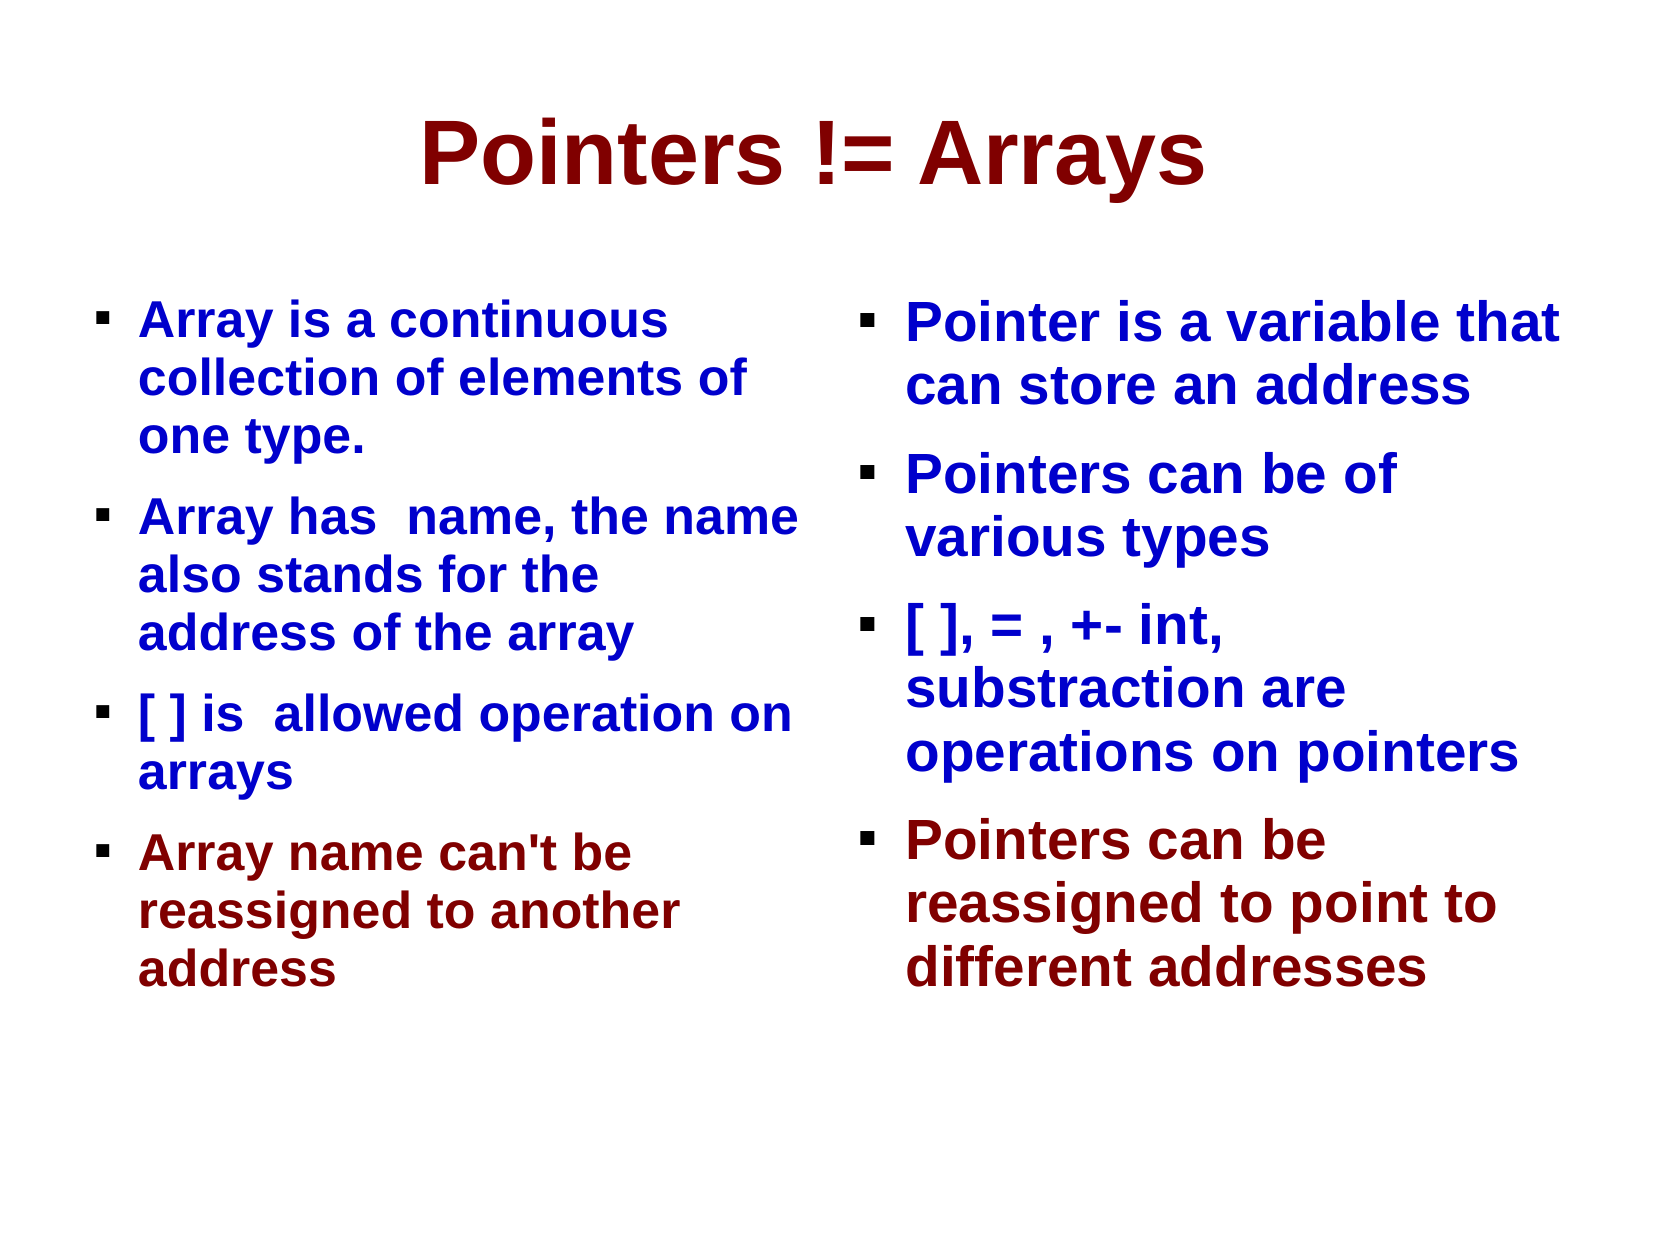

# Pointers != Arrays
Array is a continuous collection of elements of one type.
Array has name, the name also stands for the address of the array
[ ] is allowed operation on arrays
Array name can't be reassigned to another address
Pointer is a variable that can store an address
Pointers can be of various types
[ ], = , +- int, substraction are operations on pointers
Pointers can be reassigned to point to different addresses